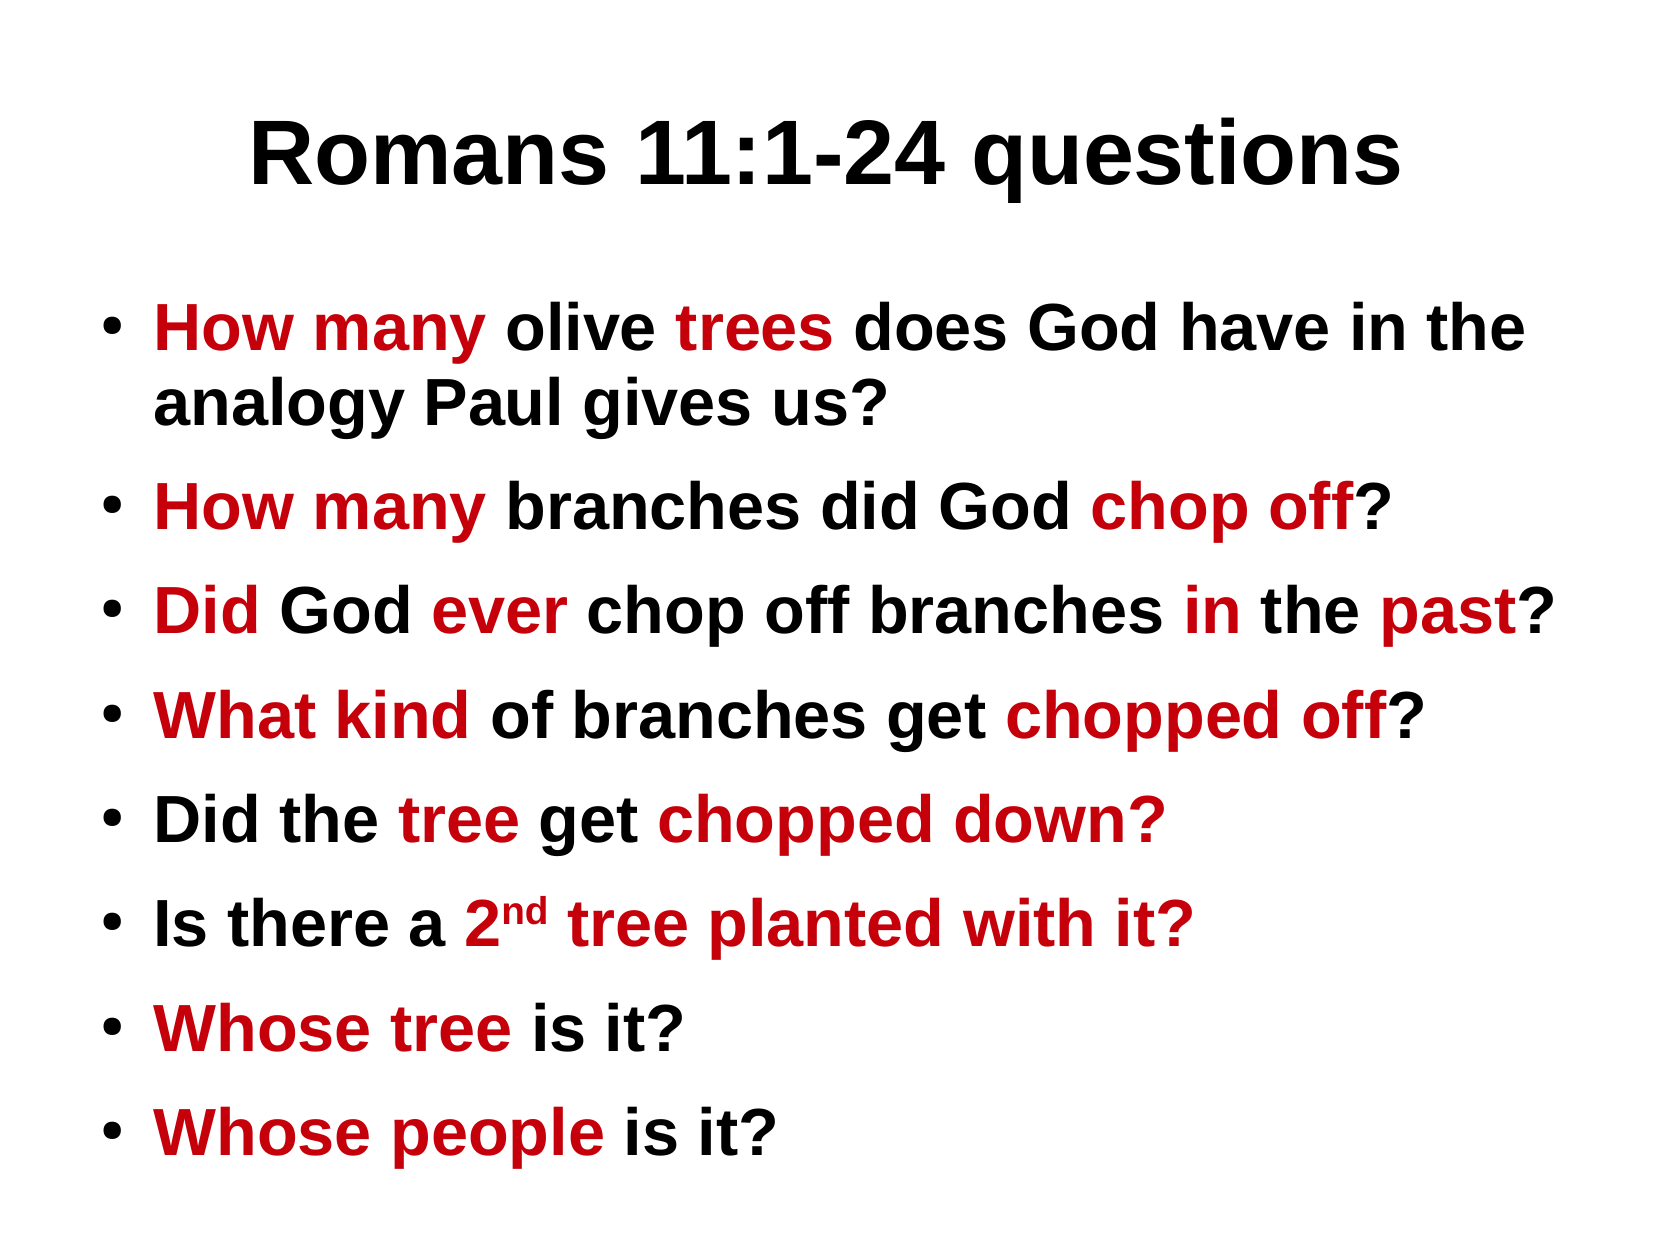

# Romans 11:1-24 questions
How many olive trees does God have in the analogy Paul gives us?
How many branches did God chop off?
Did God ever chop off branches in the past?
What kind of branches get chopped off?
Did the tree get chopped down?
Is there a 2nd tree planted with it?
Whose tree is it?
Whose people is it?